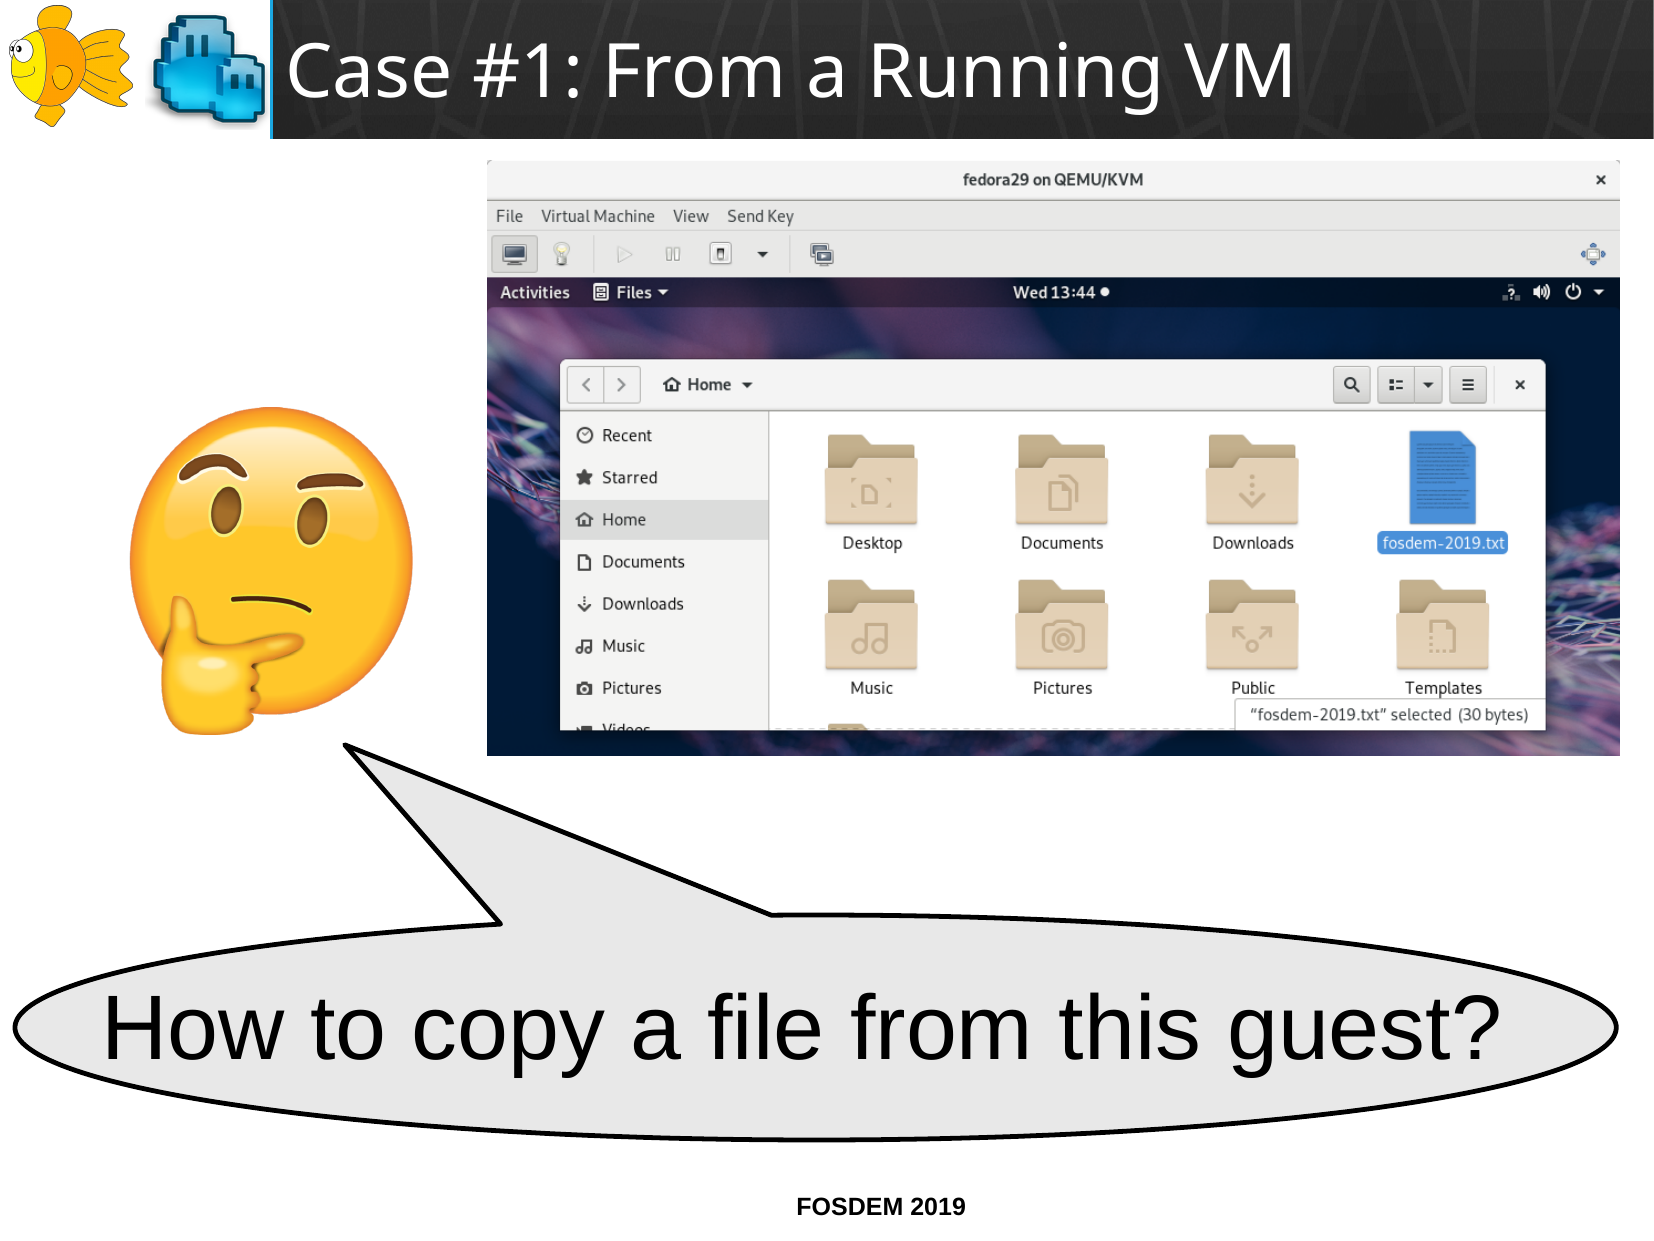

# Case #1: From a Running VM
How to copy a file from this guest?